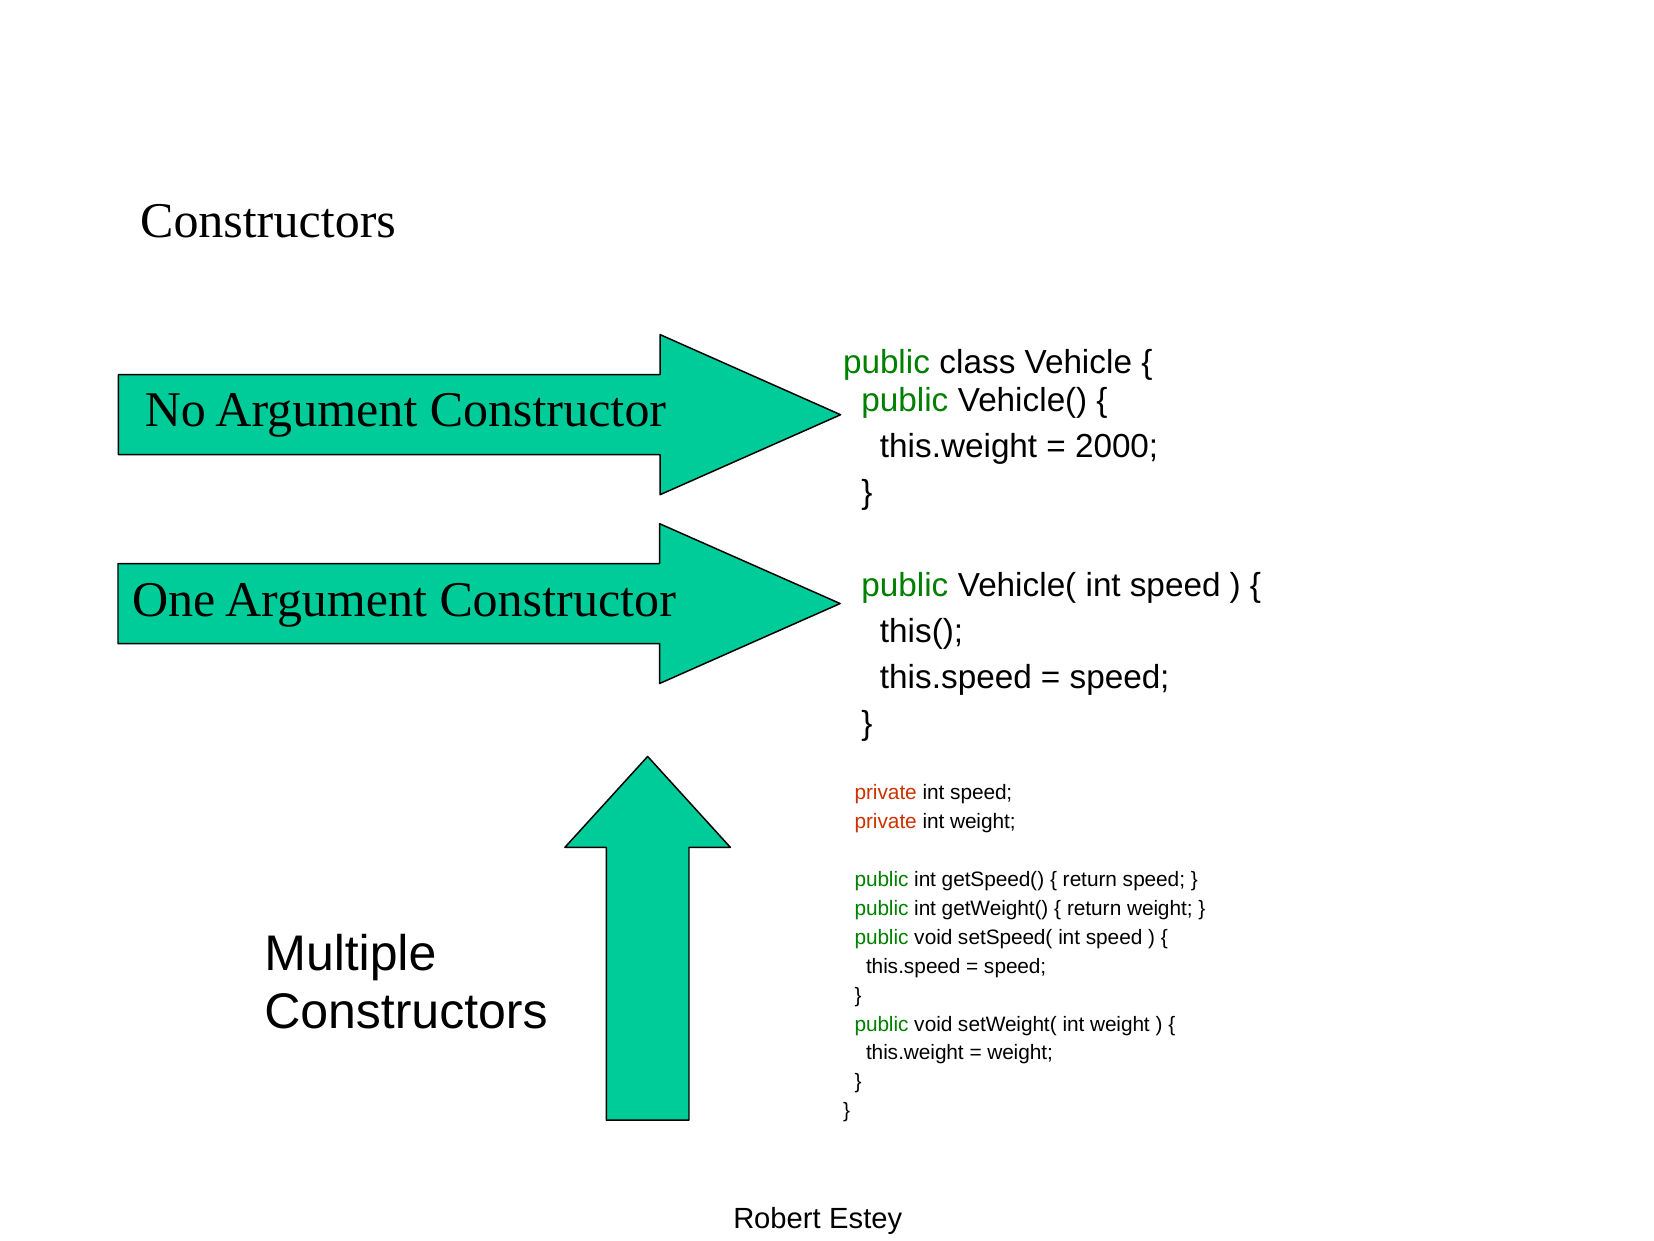

Constructors
public class Vehicle {
 public Vehicle() {
No Argument Constructor
 this.weight = 2000;
 }
 public Vehicle( int speed ) {
One Argument Constructor
 this();
 this.speed = speed;
 }
 private int speed;
 private int weight;
 public int getSpeed() { return speed; }
 public int getWeight() { return weight; }
Multiple
 public void setSpeed( int speed ) {
 this.speed = speed;
Constructors
 }
 public void setWeight( int weight ) {
 this.weight = weight;
 }
}
Robert Estey
07 April 1999